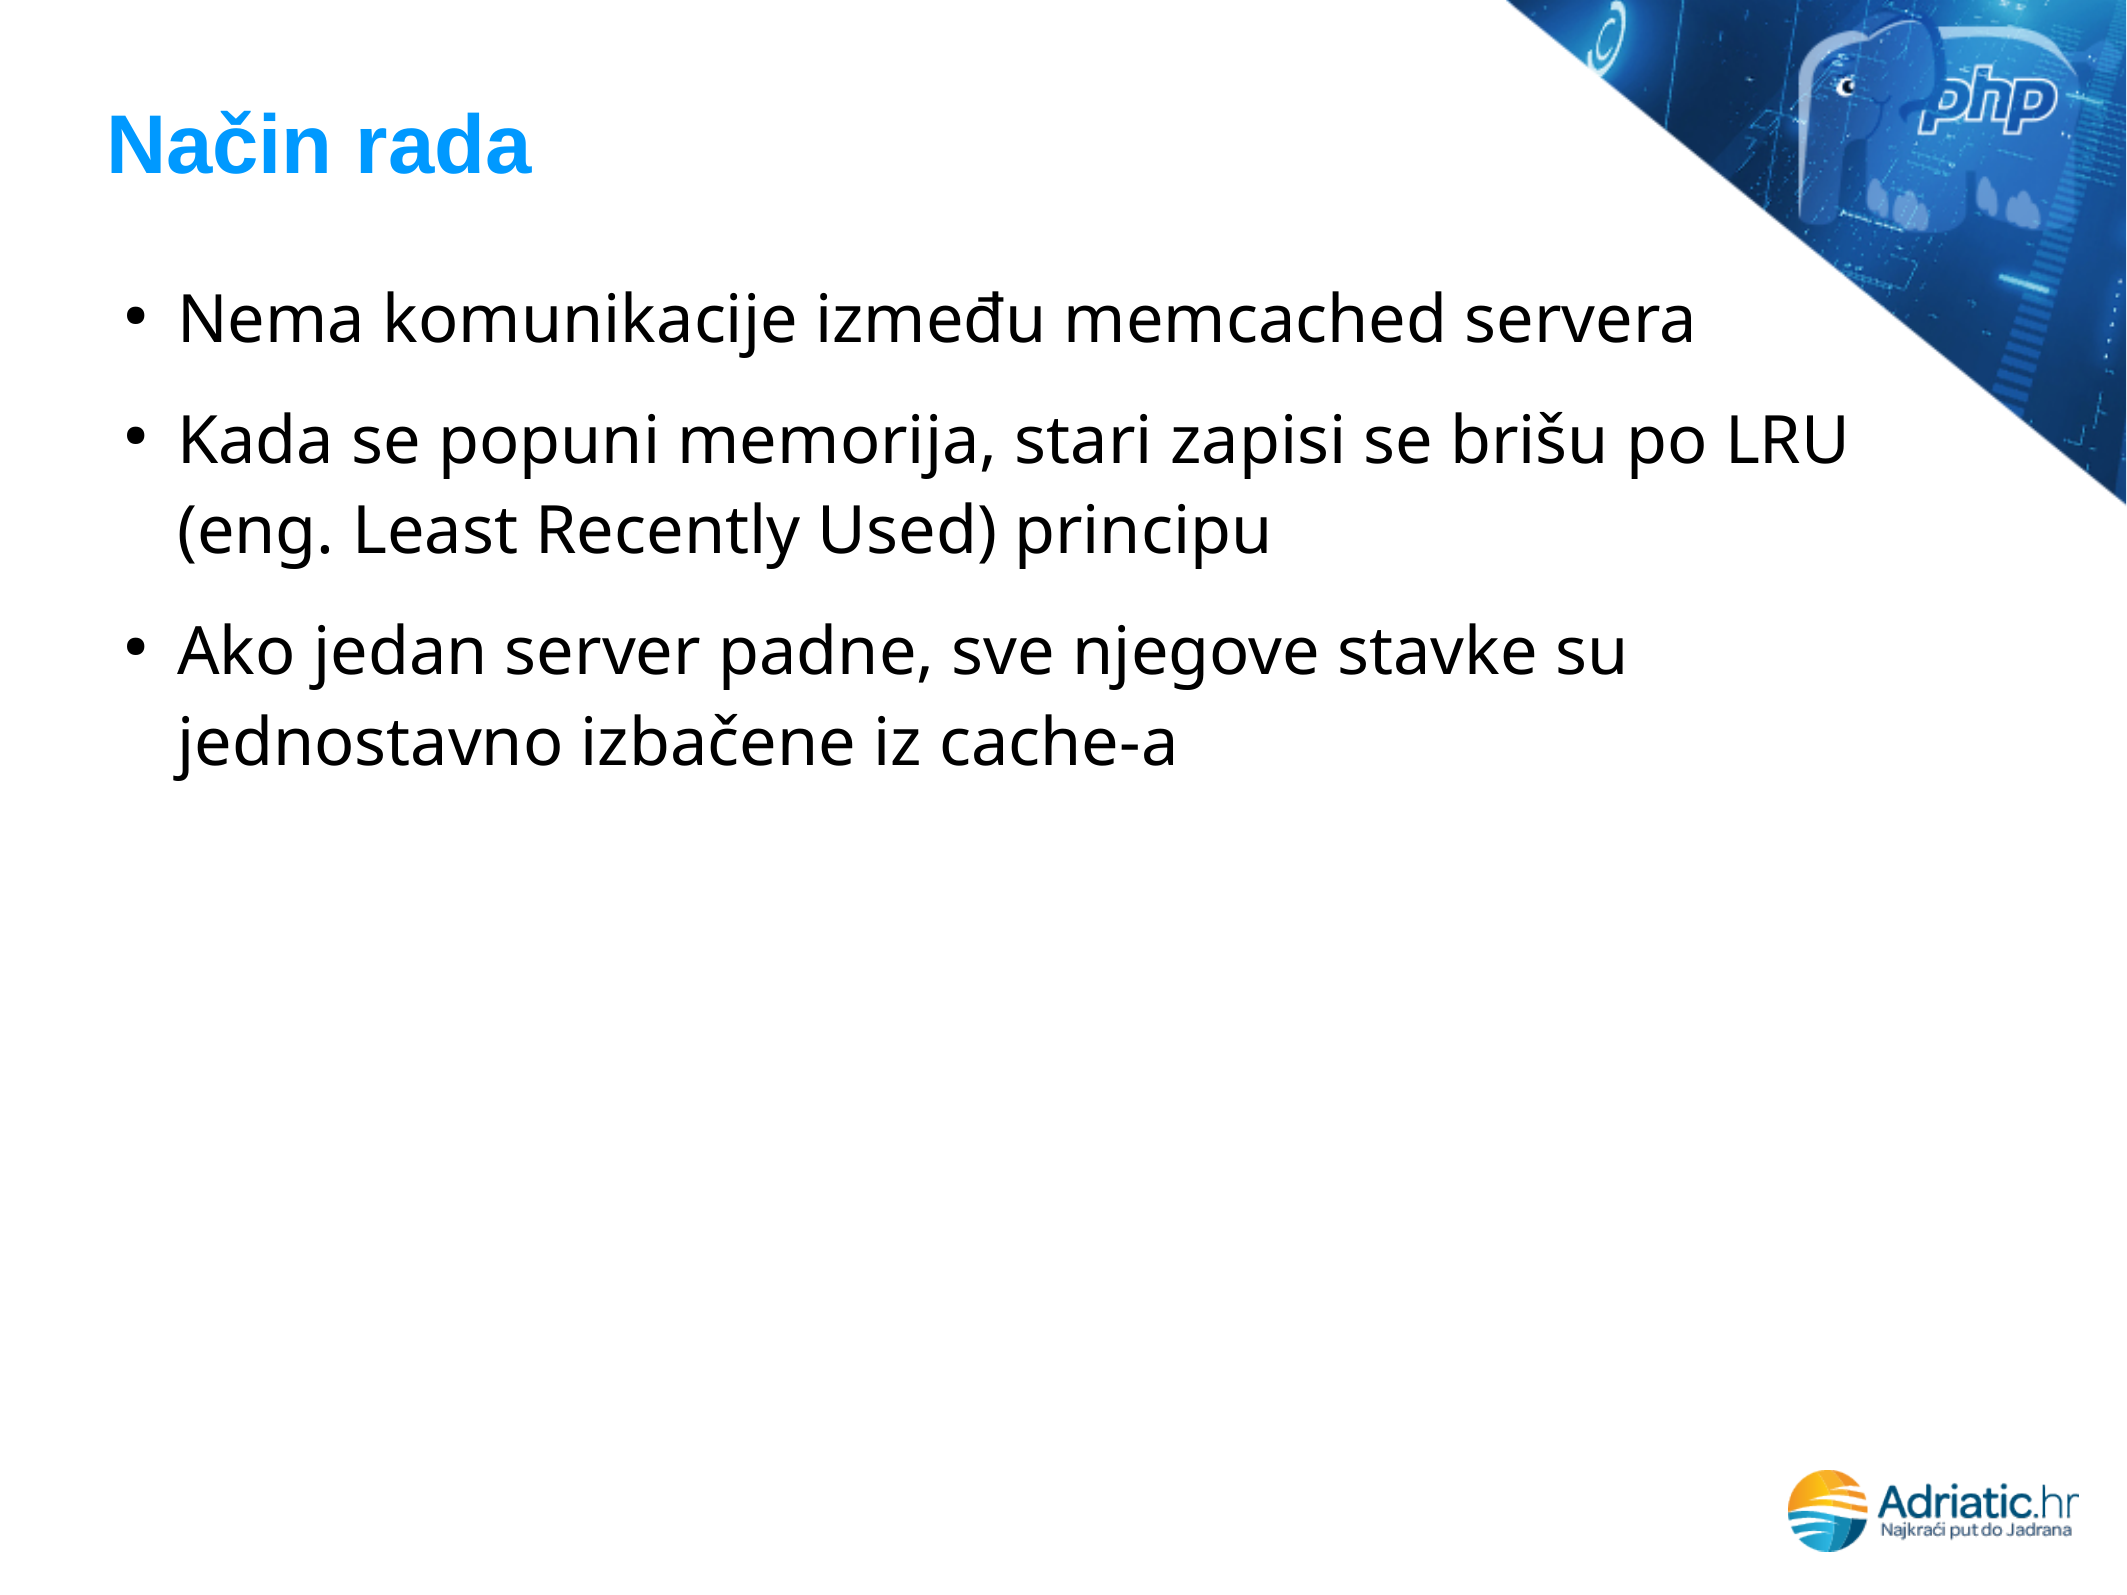

# Način rada
Nema komunikacije između memcached servera
Kada se popuni memorija, stari zapisi se brišu po LRU (eng. Least Recently Used) principu
Ako jedan server padne, sve njegove stavke su jednostavno izbačene iz cache-a